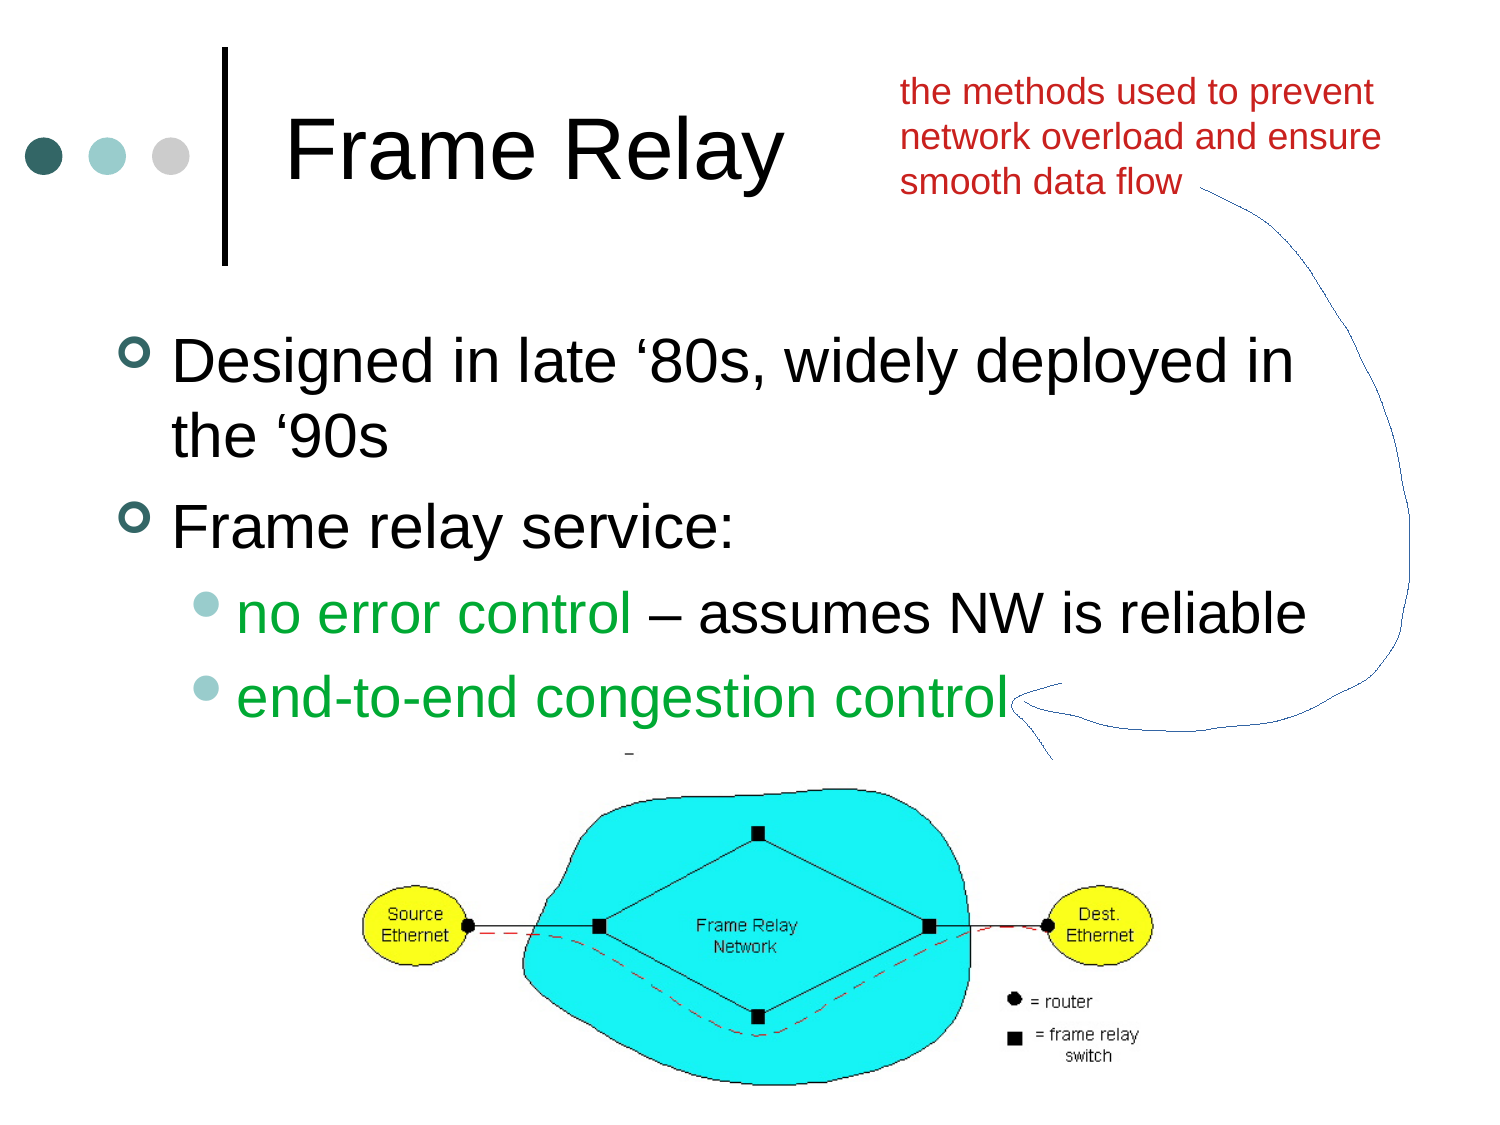

# Frame Relay
the methods used to prevent network overload and ensure smooth data flow
Designed in late ‘80s, widely deployed in the ‘90s
Frame relay service:
no error control – assumes NW is reliable
end-to-end congestion control